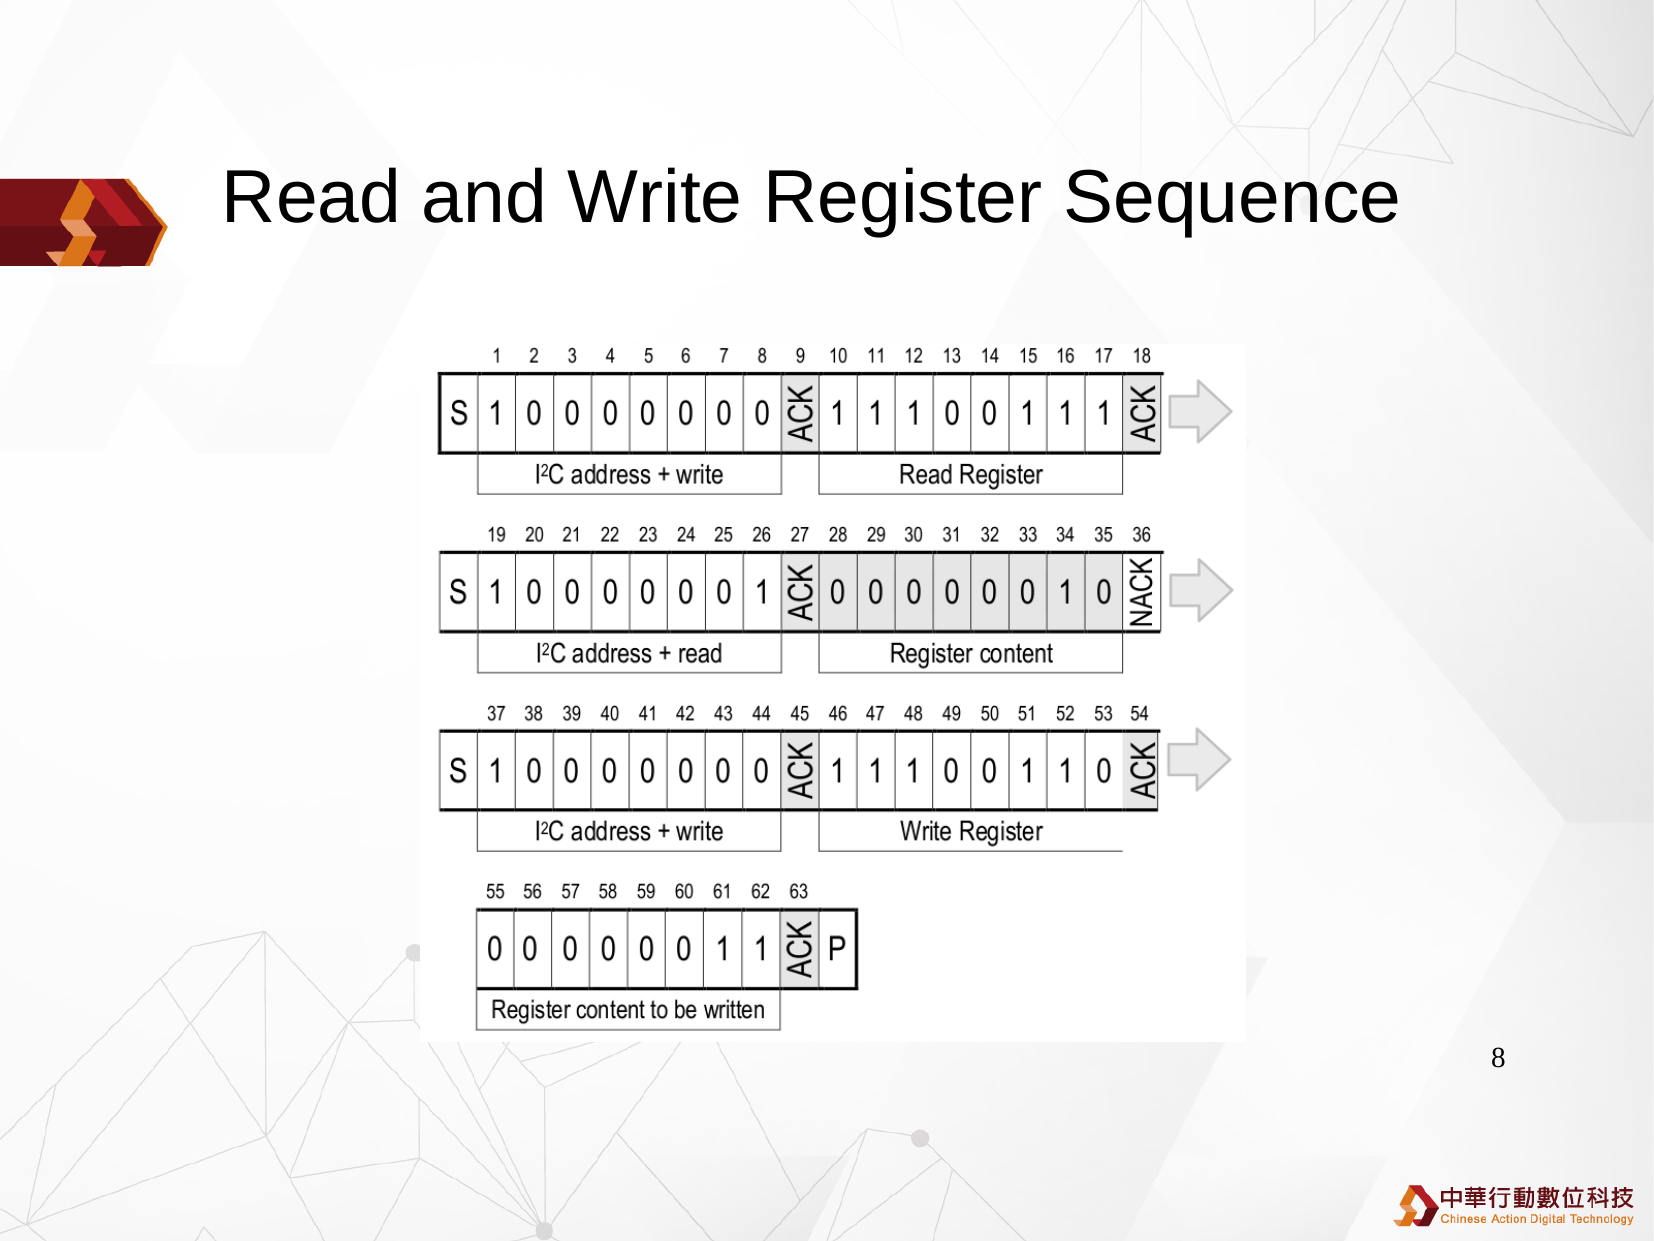

# Read and Write Register Sequence
8